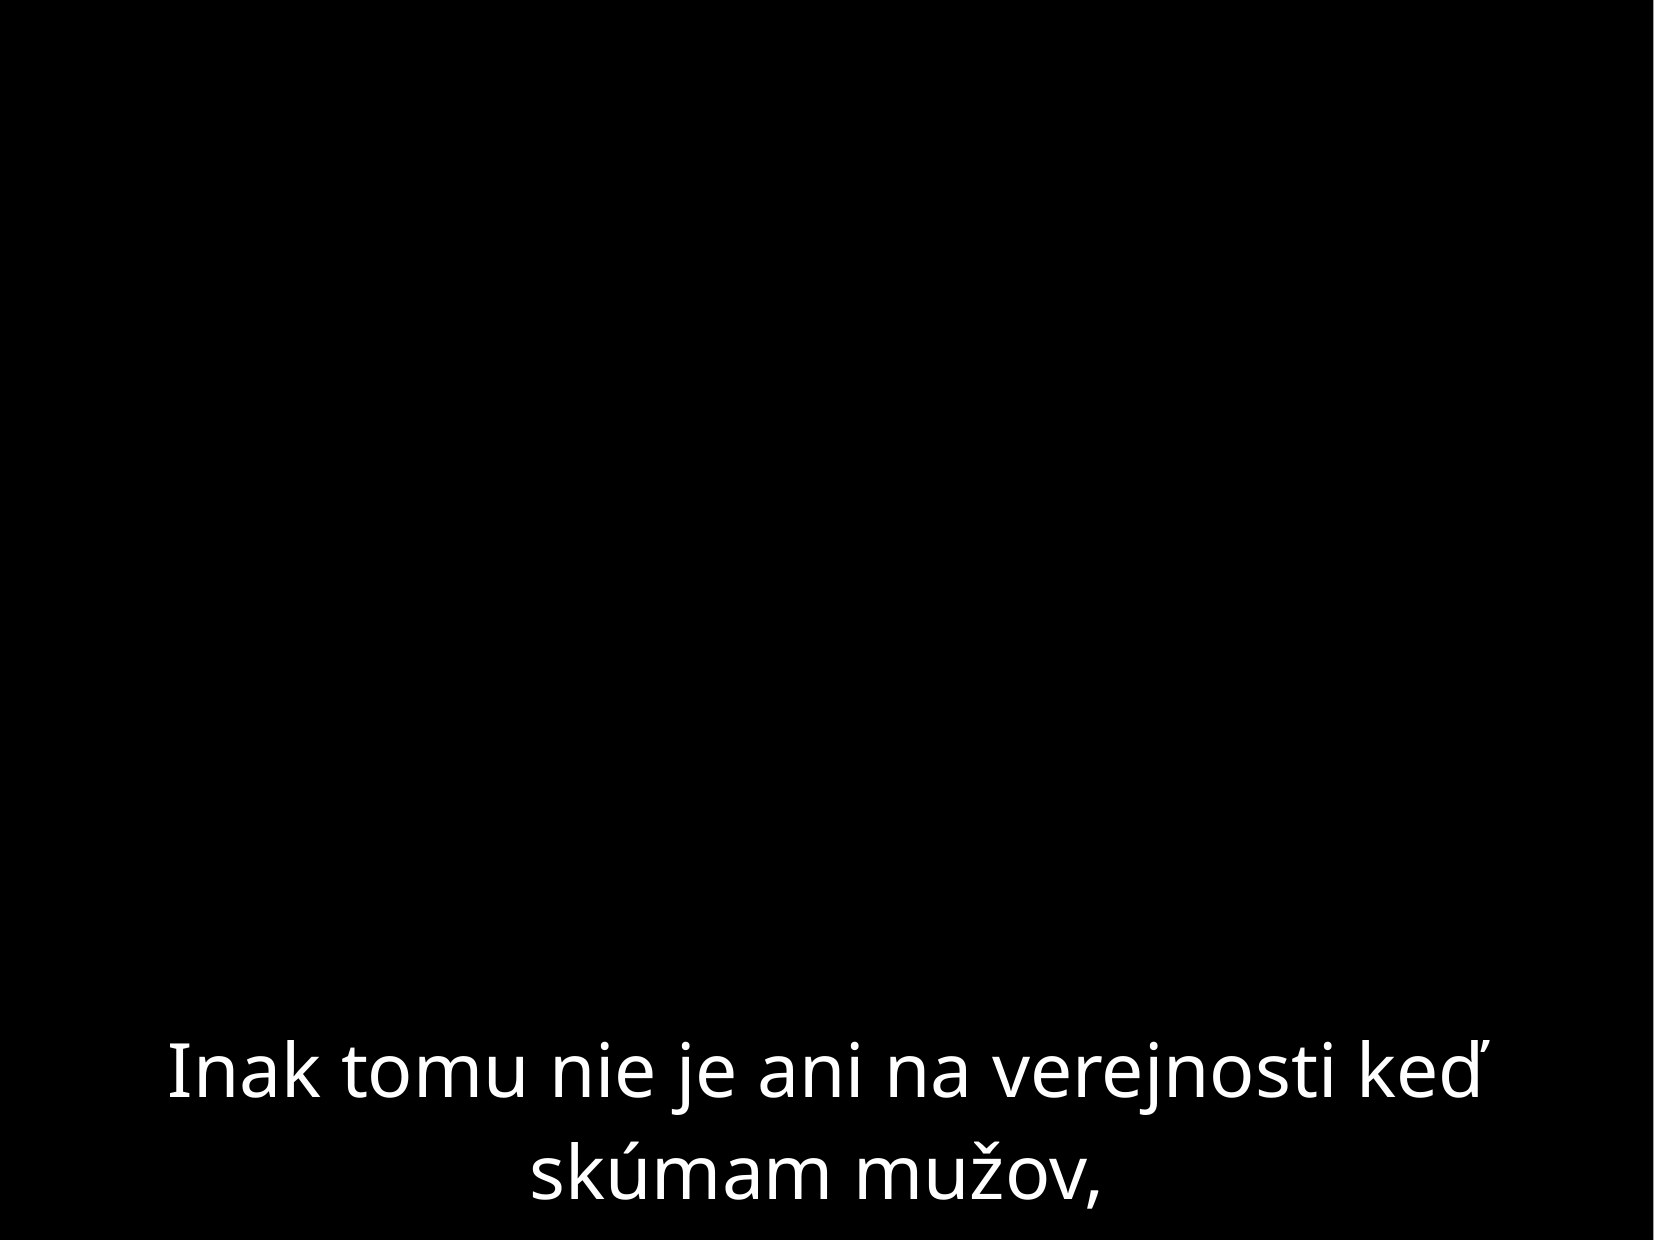

# Inak tomu nie je ani na verejnosti keď skúmam mužov,